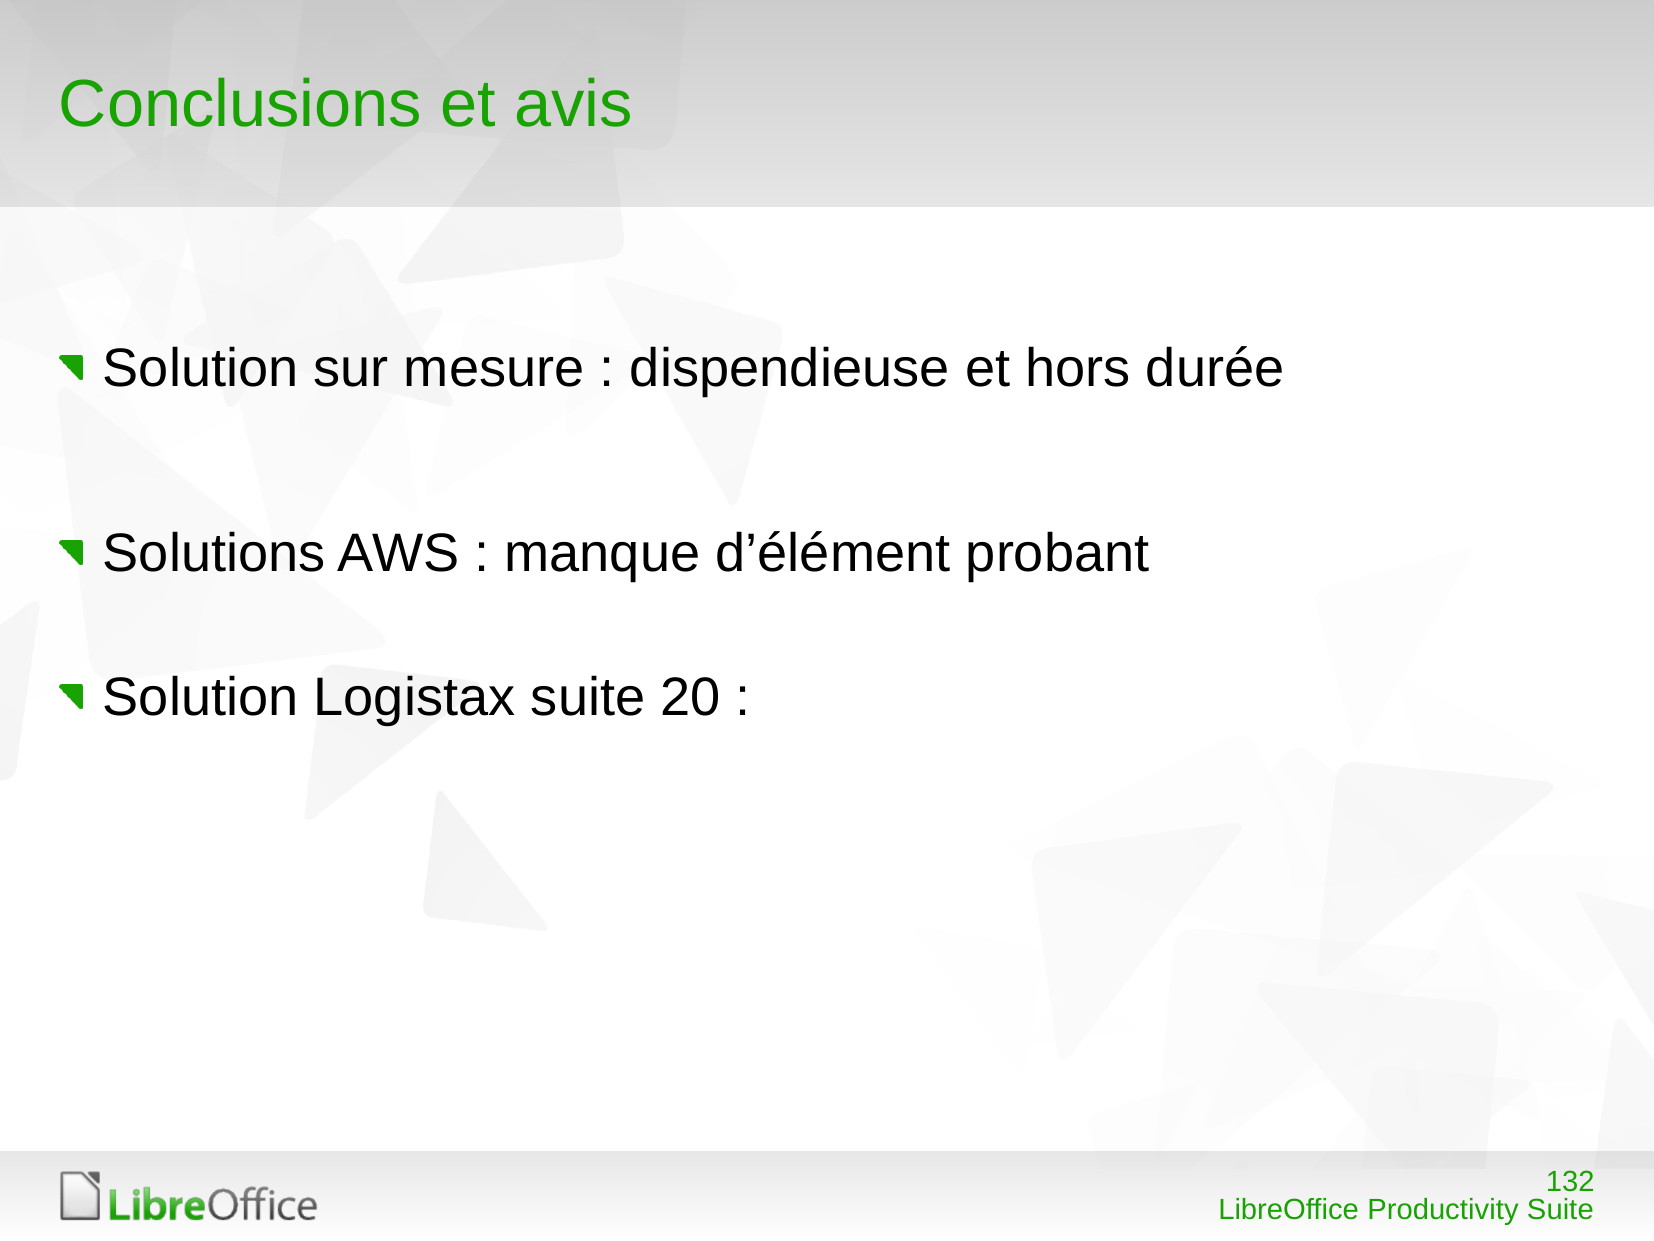

# Conclusions et avis
Solution sur mesure : dispendieuse et hors durée
Solutions AWS : manque d’élément probant
Solution Logistax suite 20 :
132
LibreOffice Productivity Suite